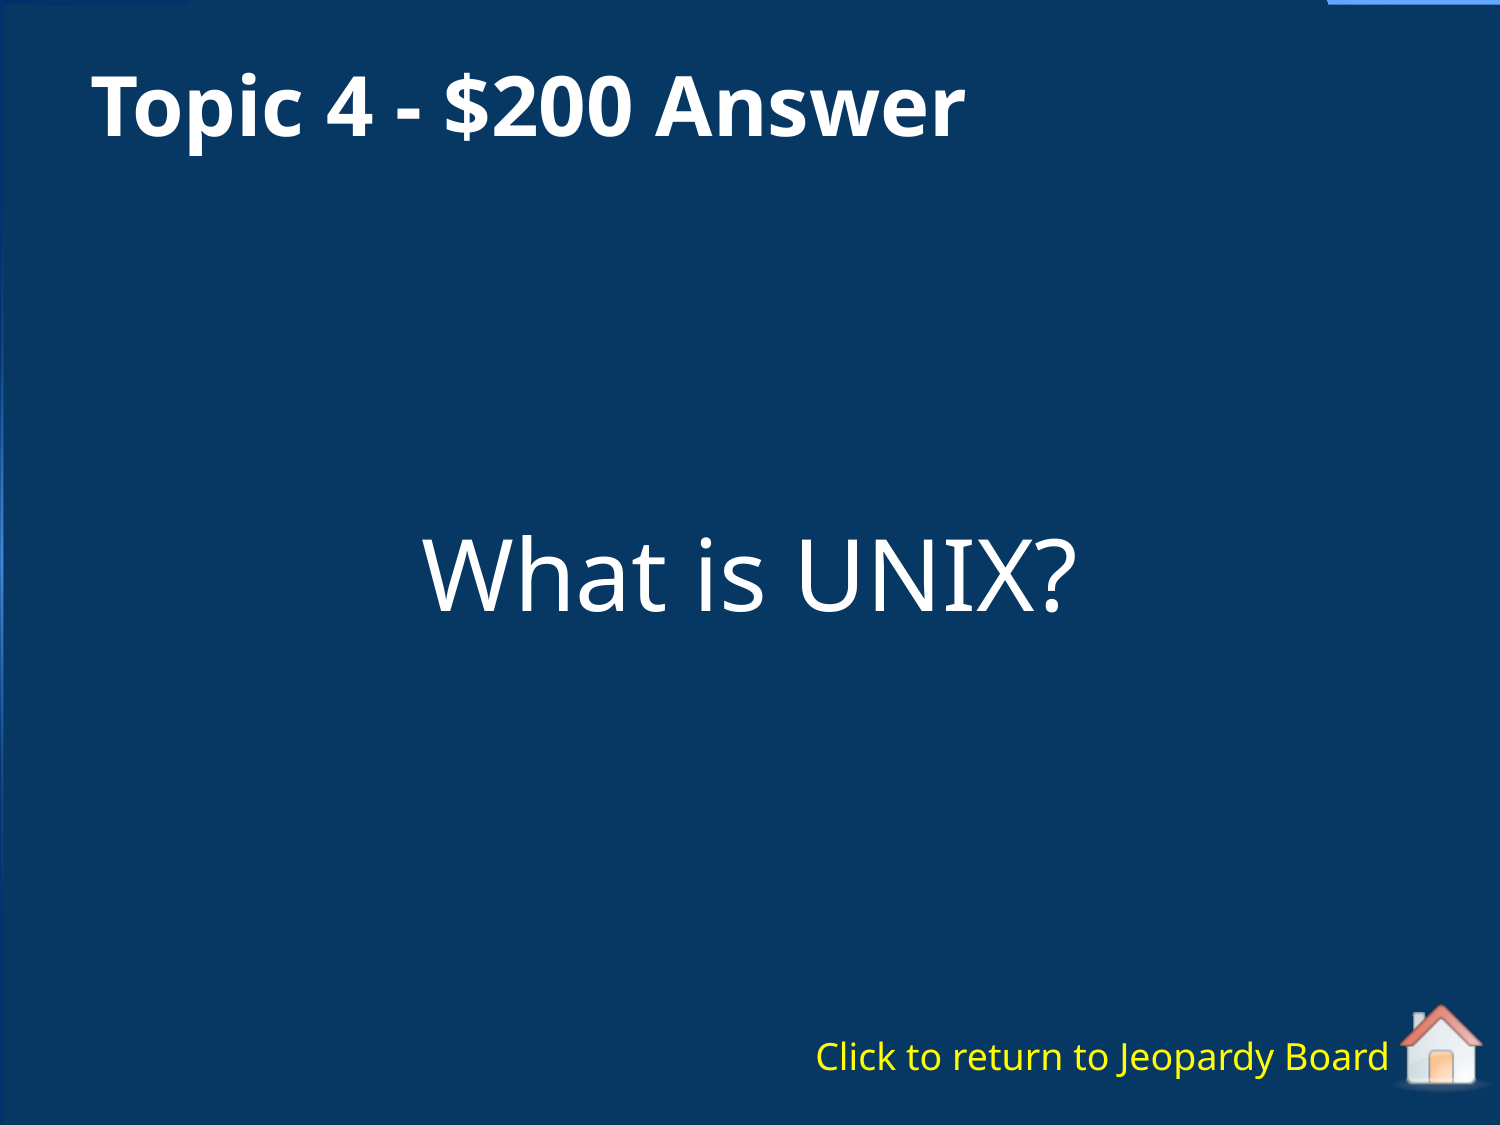

Topic 4 - $200 Answer
# What is UNIX?
Click to return to Jeopardy Board